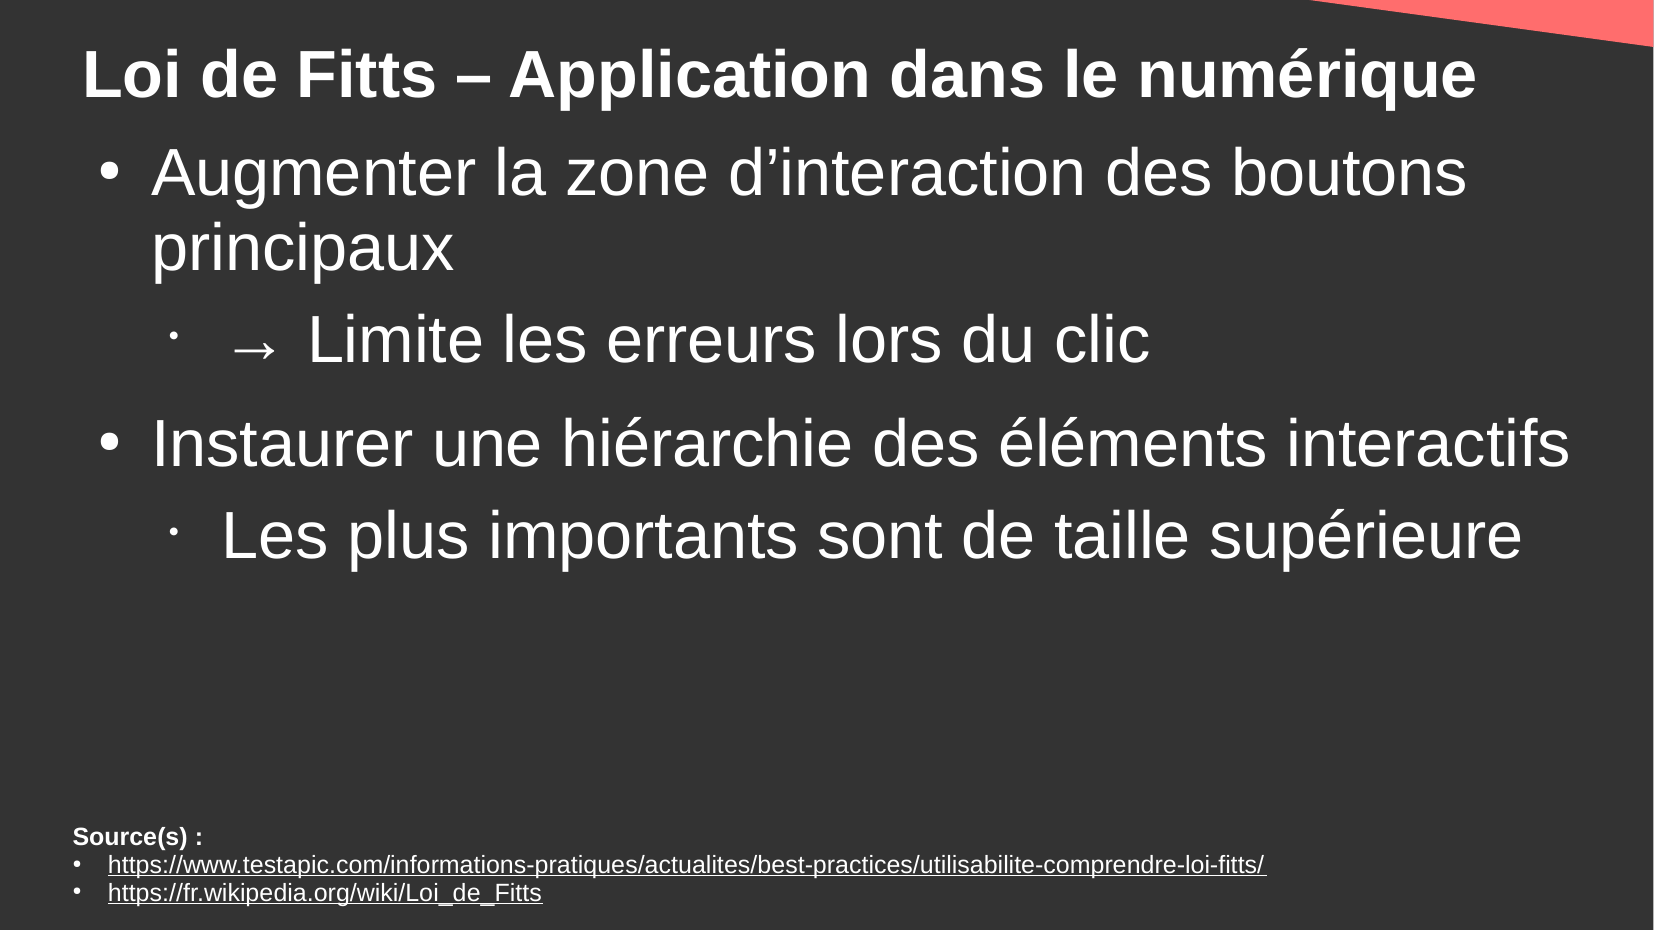

# Loi de Fitts – Application dans le numérique
Augmenter la zone d’interaction des boutons principaux
→ Limite les erreurs lors du clic
Instaurer une hiérarchie des éléments interactifs
Les plus importants sont de taille supérieure
Source(s) :
https://www.testapic.com/informations-pratiques/actualites/best-practices/utilisabilite-comprendre-loi-fitts/
https://fr.wikipedia.org/wiki/Loi_de_Fitts